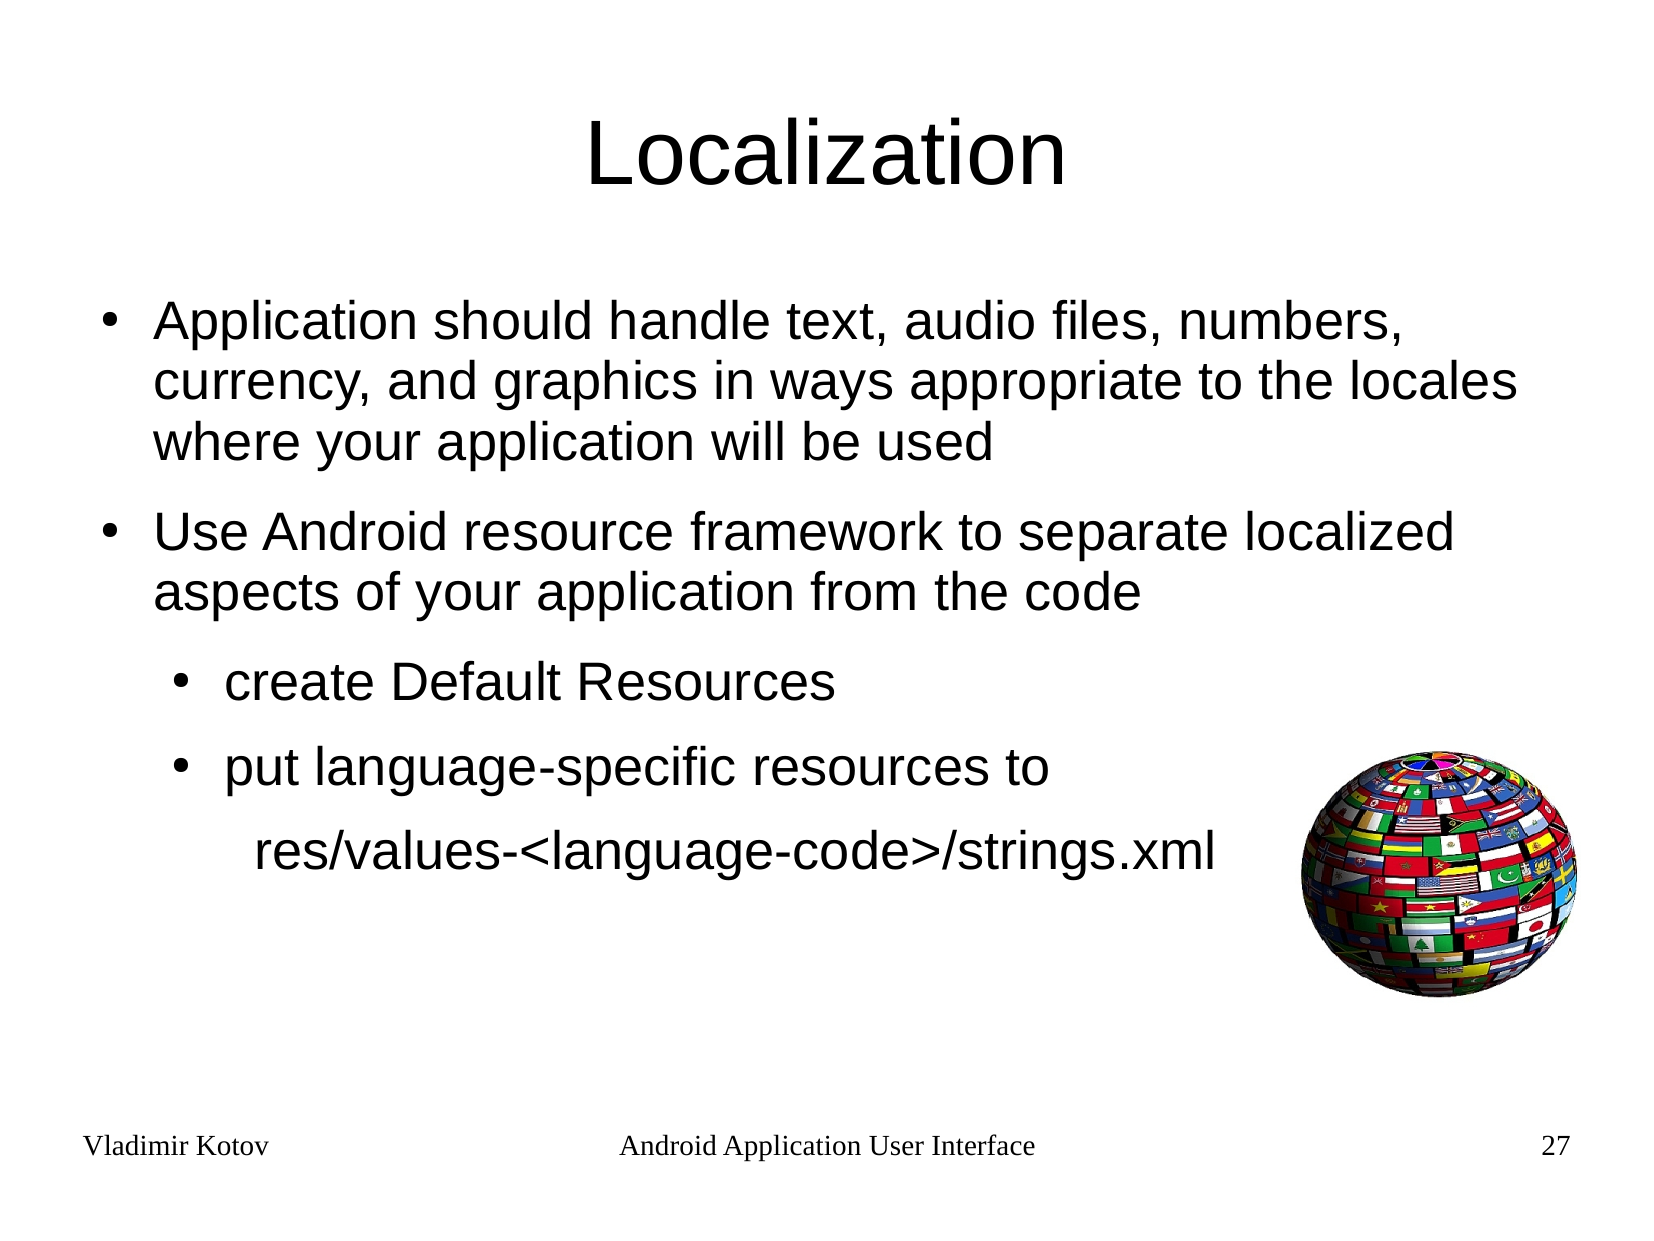

# Localization
Application should handle text, audio files, numbers, currency, and graphics in ways appropriate to the locales where your application will be used
Use Android resource framework to separate localized aspects of your application from the code
create Default Resources
put language-specific resources to
 res/values-<language-code>/strings.xml
Vladimir Kotov
Android Application User Interface
27